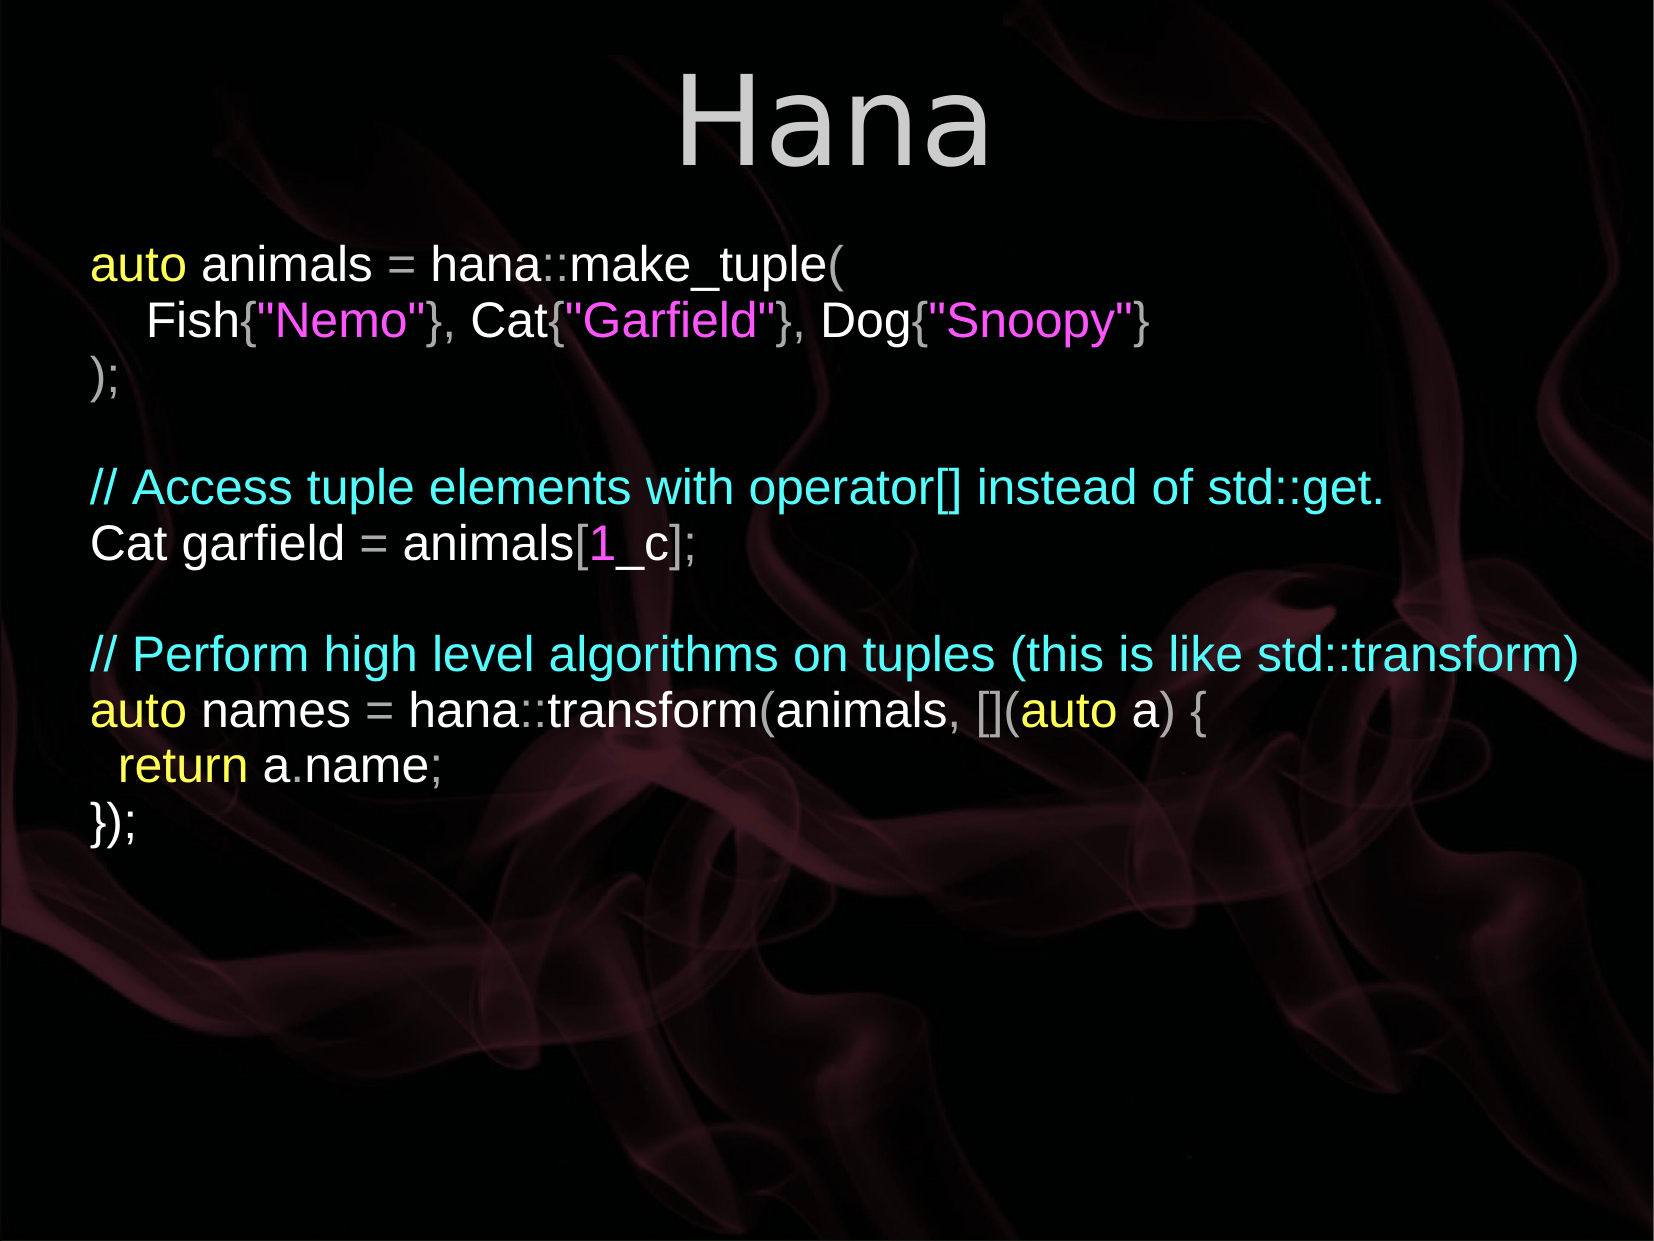

# Hana
auto animals = hana::make_tuple(
 Fish{"Nemo"}, Cat{"Garfield"}, Dog{"Snoopy"}
);
// Access tuple elements with operator[] instead of std::get.
Cat garfield = animals[1_c];
// Perform high level algorithms on tuples (this is like std::transform)
auto names = hana::transform(animals, [](auto a) {
 return a.name;
});